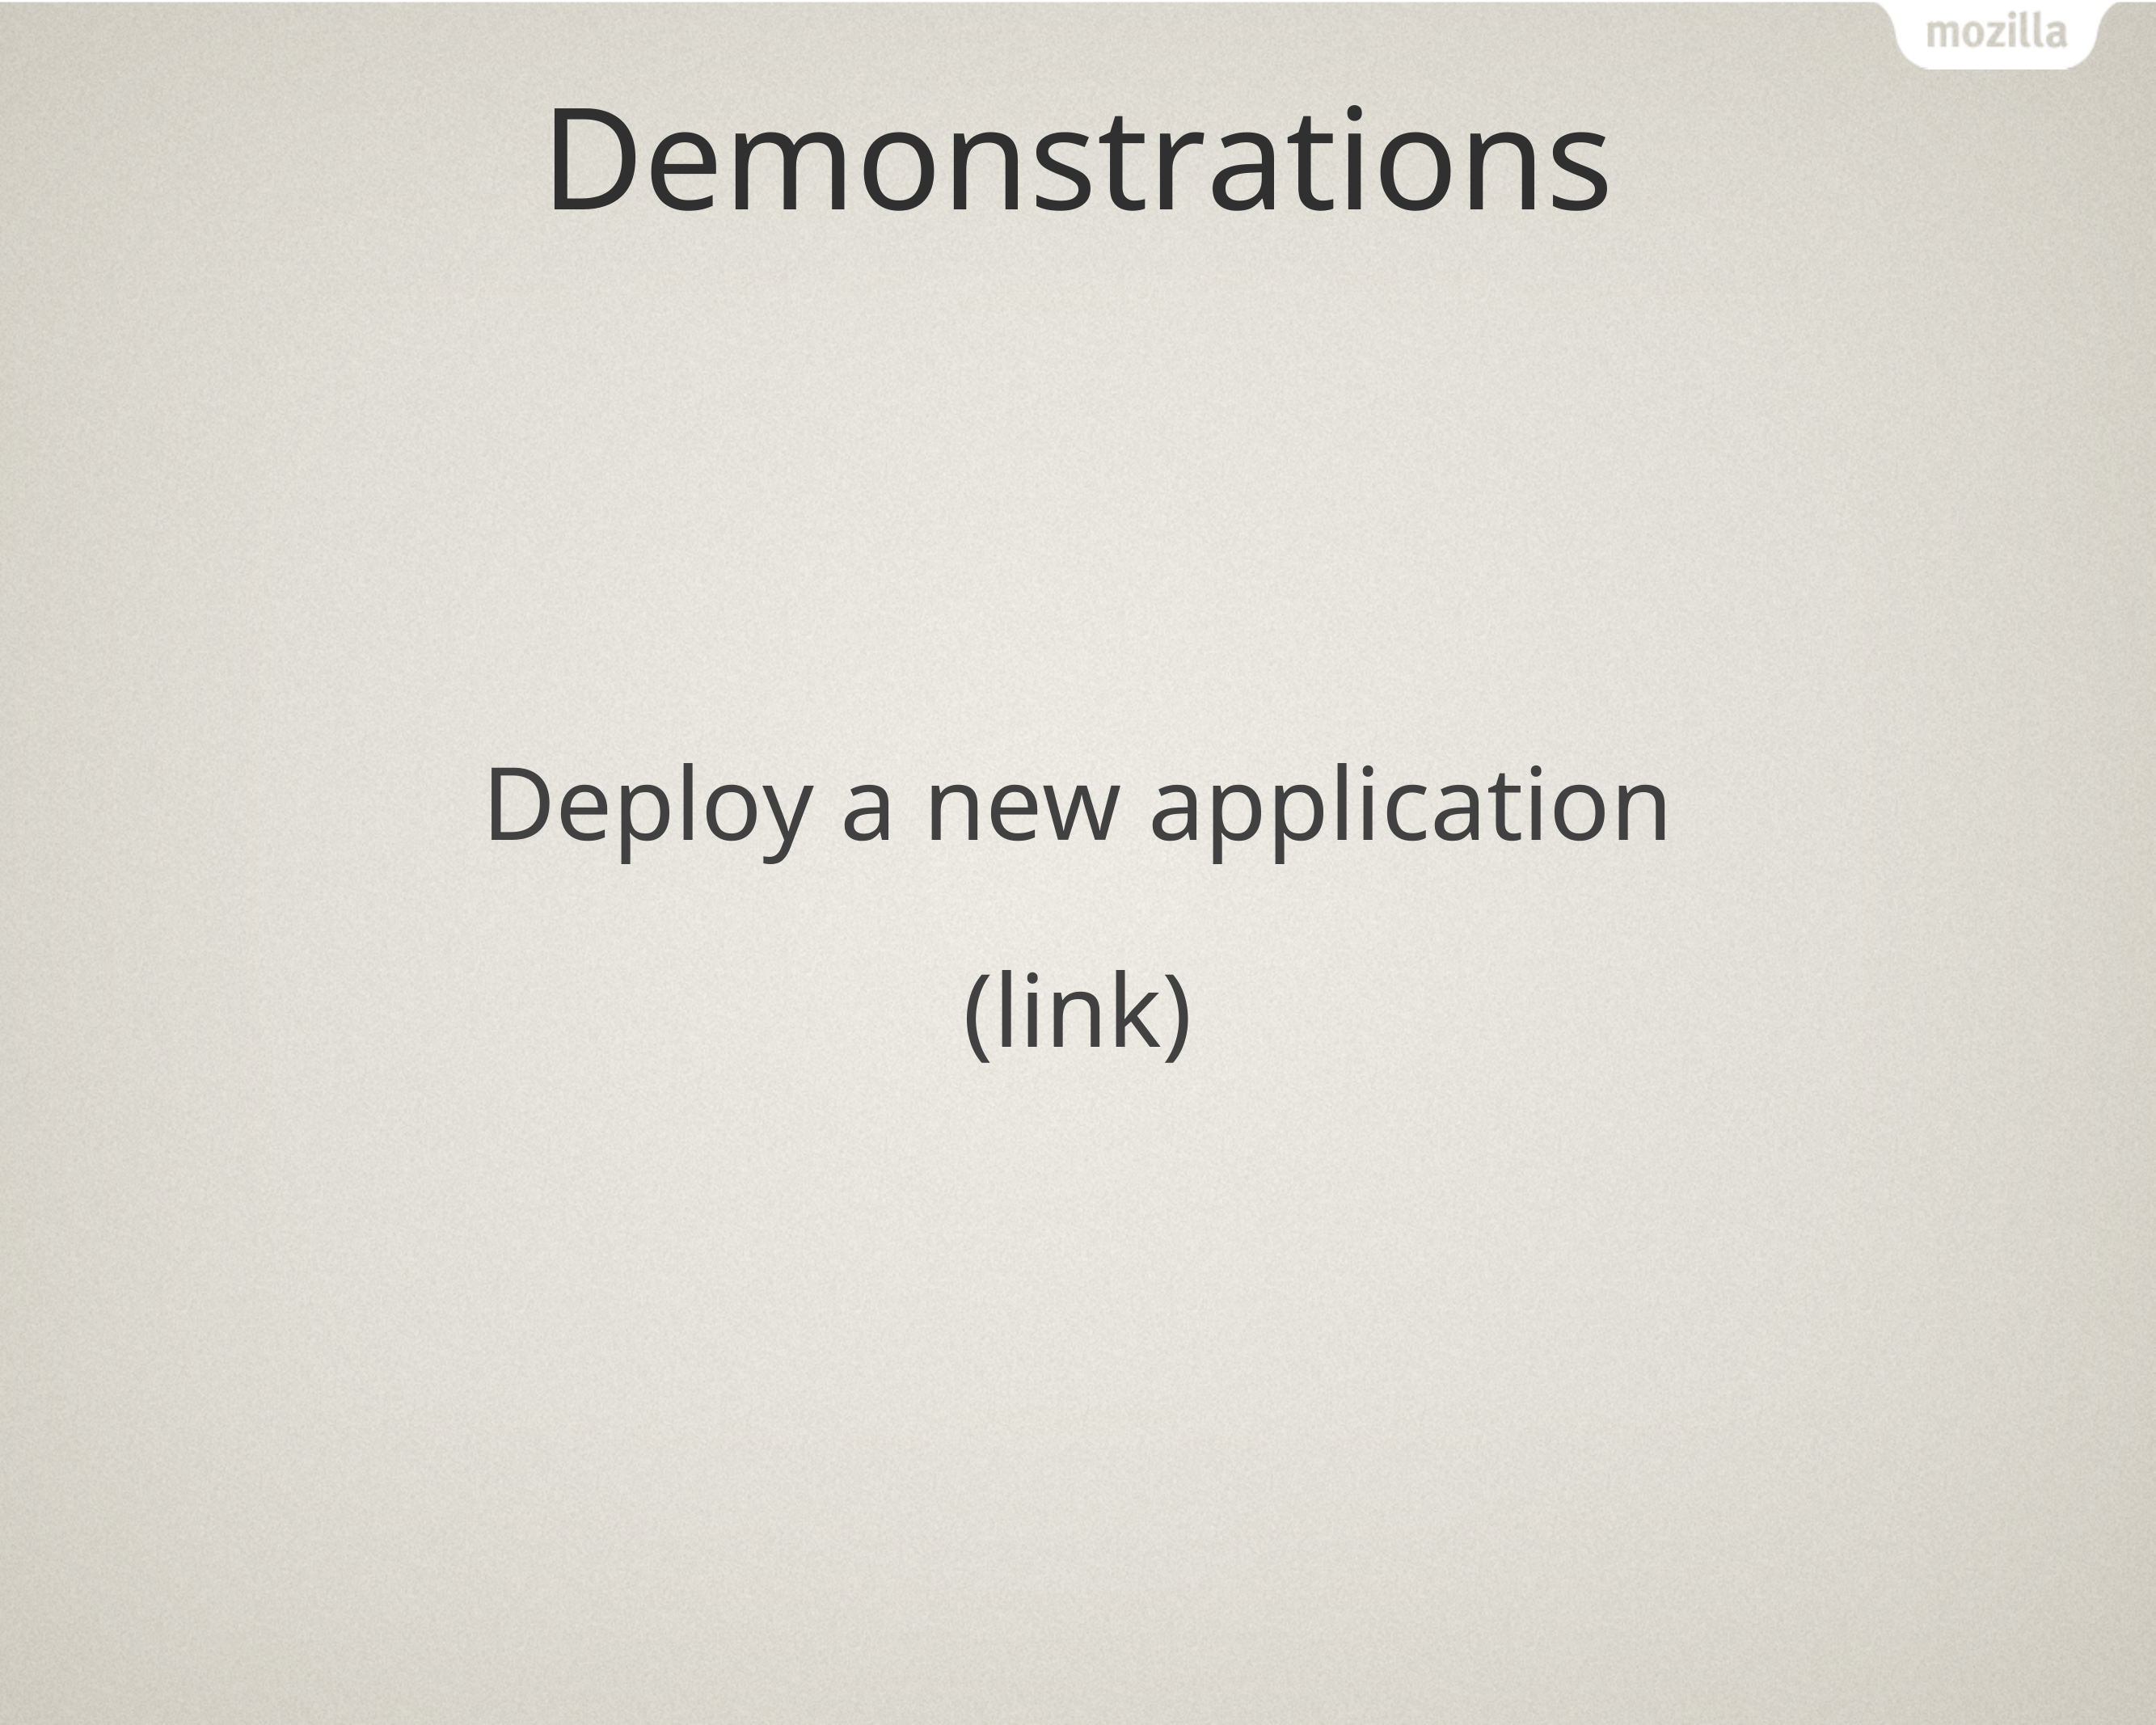

# Demonstrations
Deploy a new application
(link)